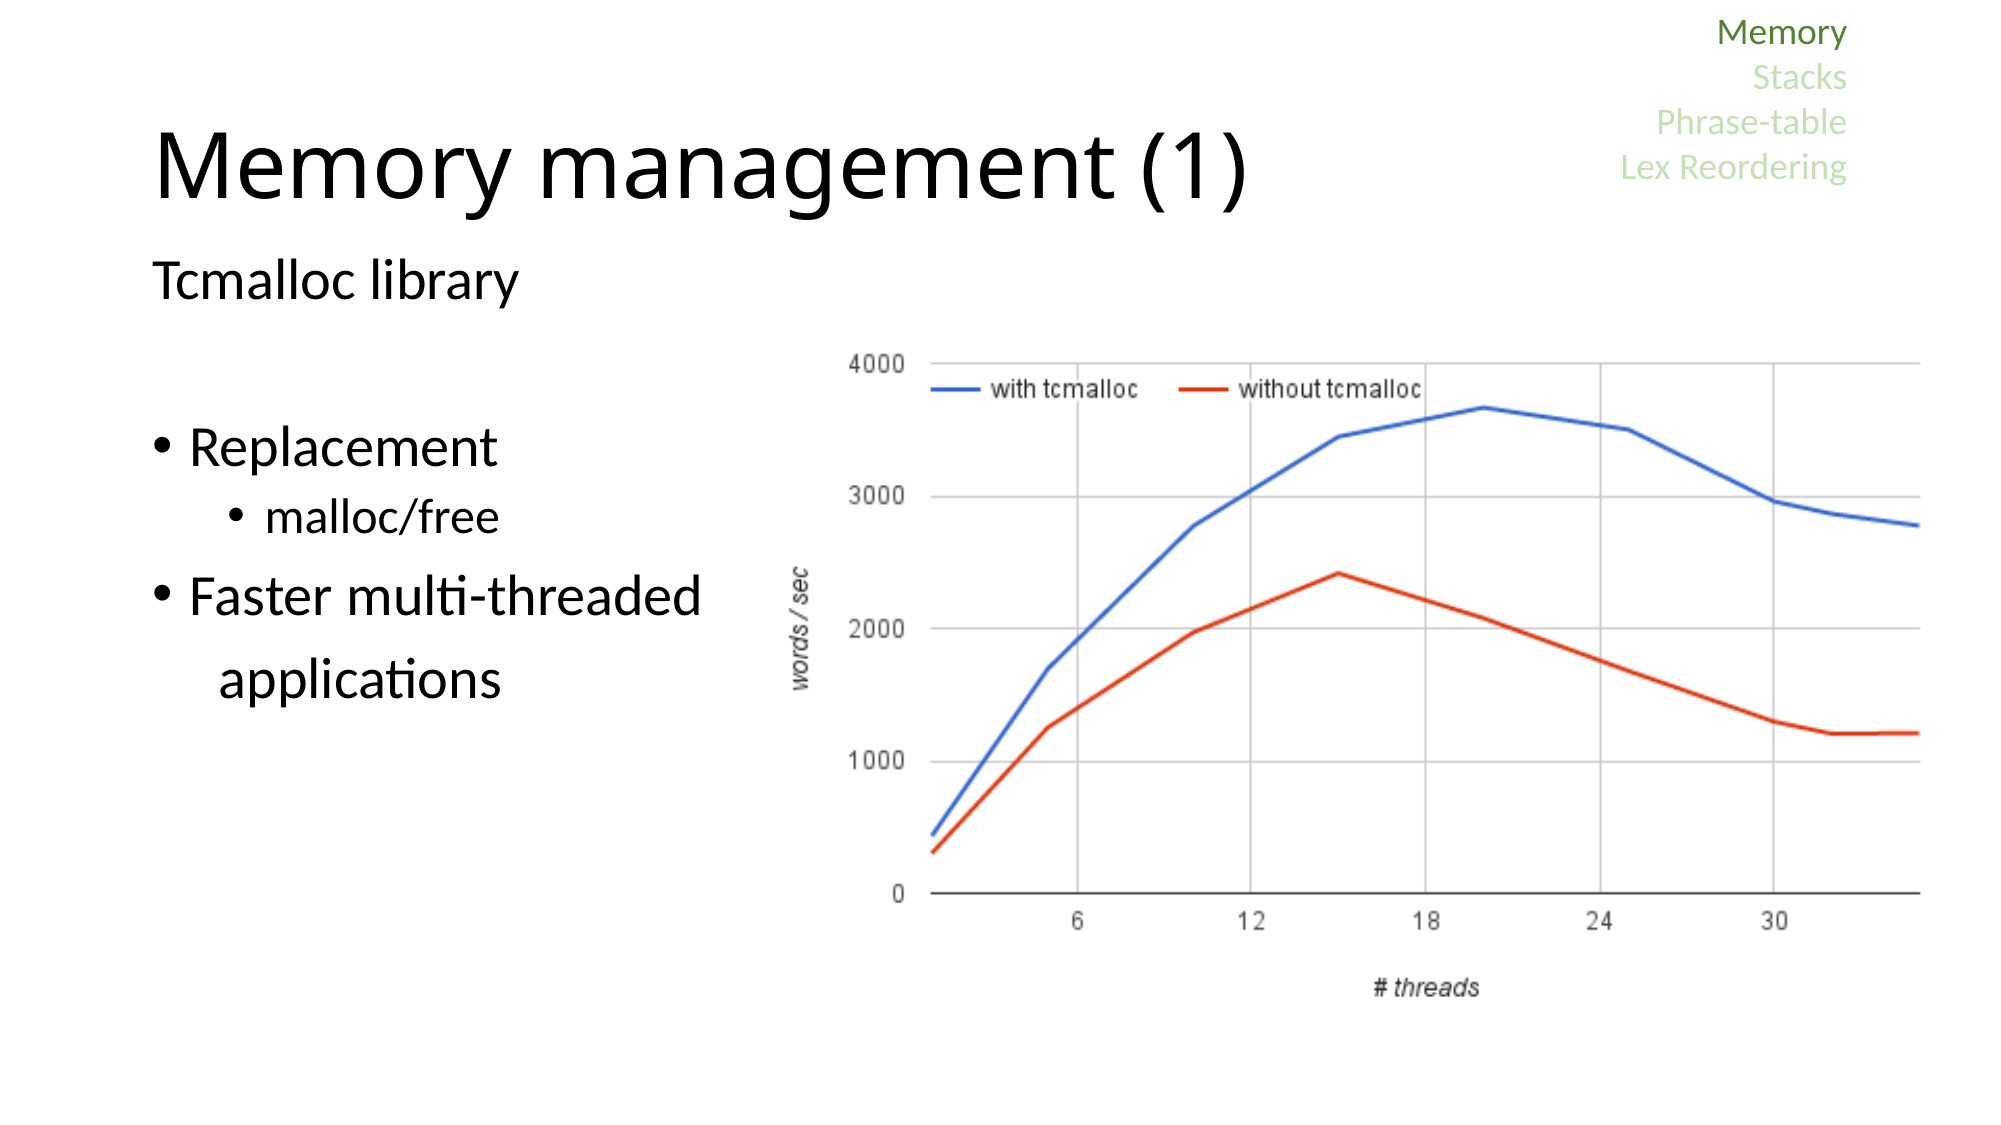

Memory
Stacks
Phrase-table
Lex Reordering
Memory management (1)
Tcmalloc library
Replacement
malloc/free
Faster multi-threaded
 applications